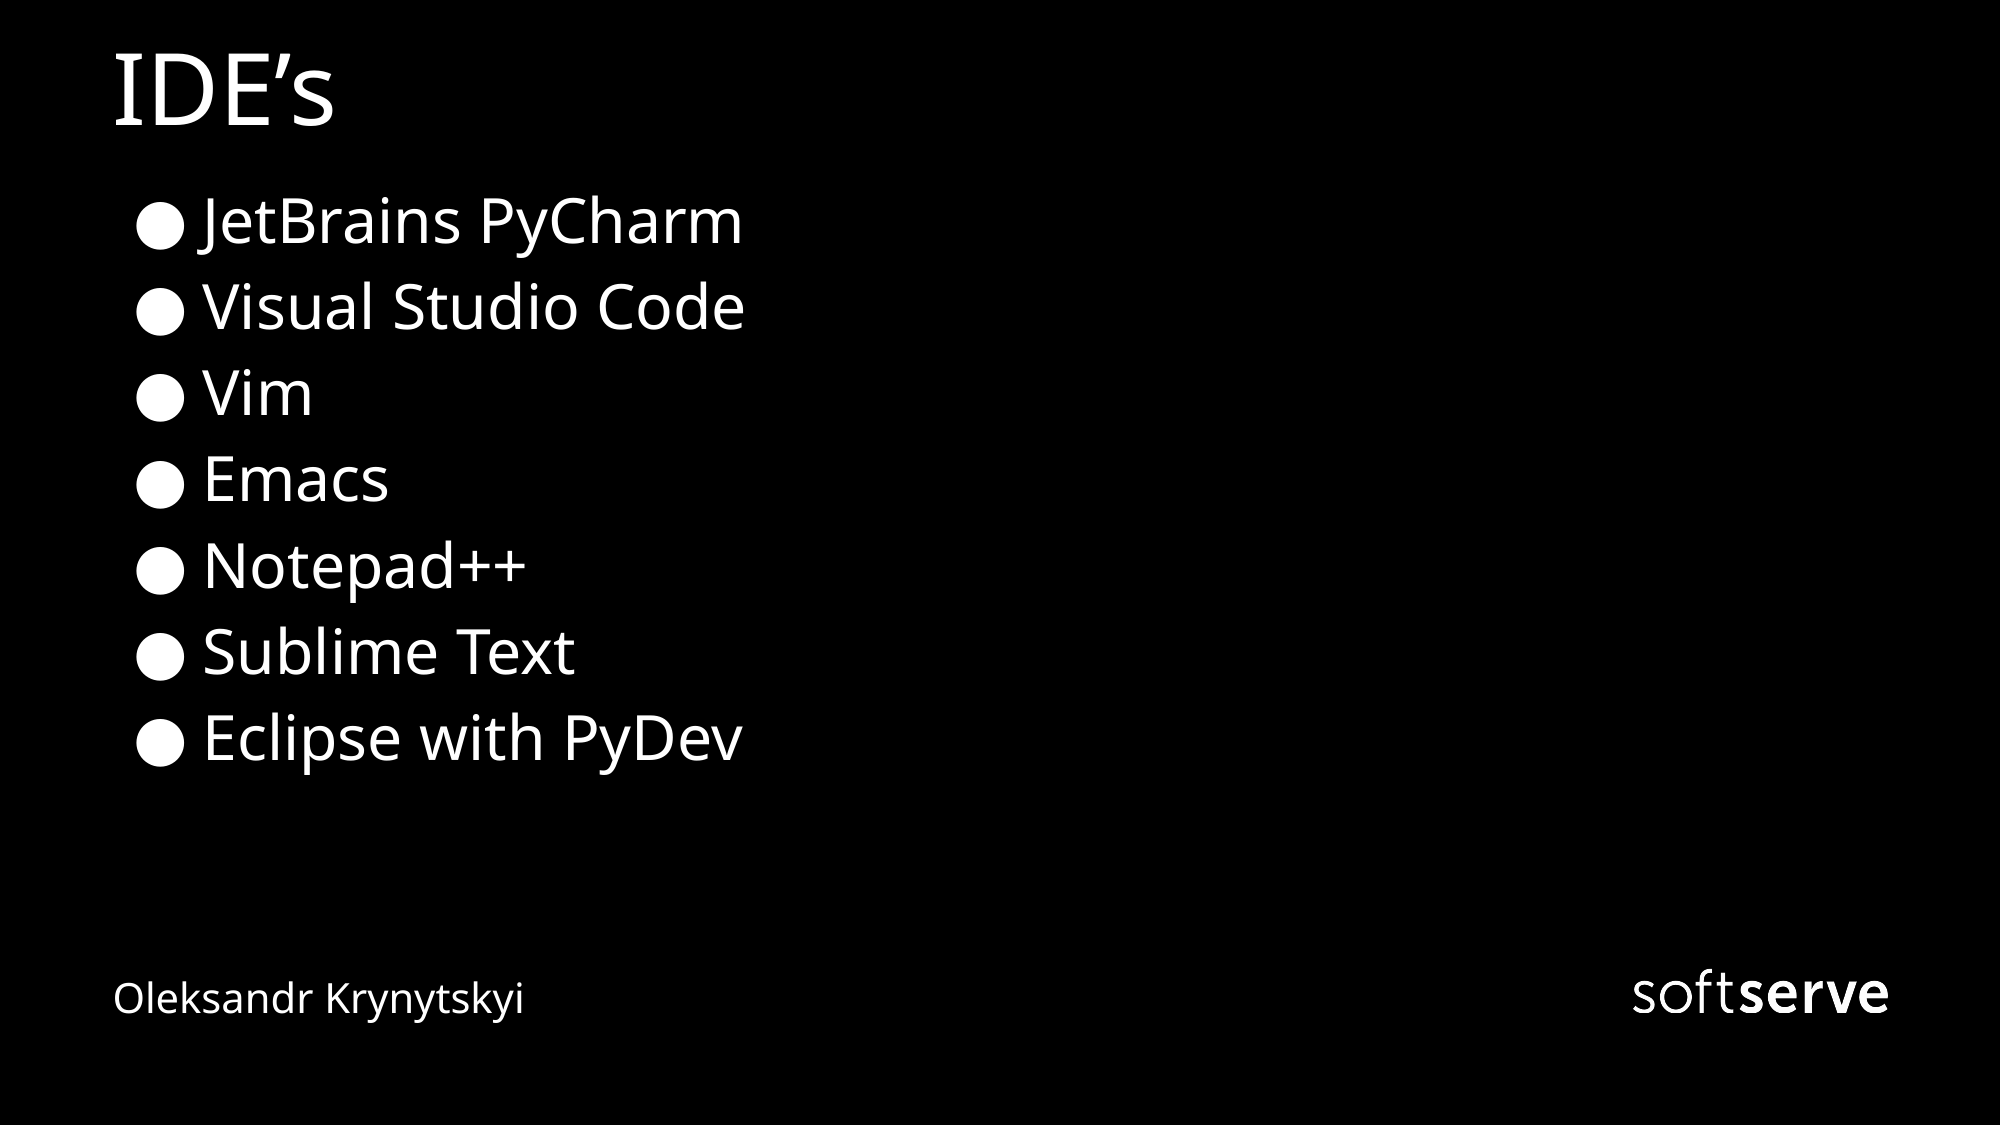

# IDE’s
JetBrains PyCharm
Visual Studio Code
Vim
Emacs
Notepad++
Sublime Text
Eclipse with PyDev
Oleksandr Krynytskyi